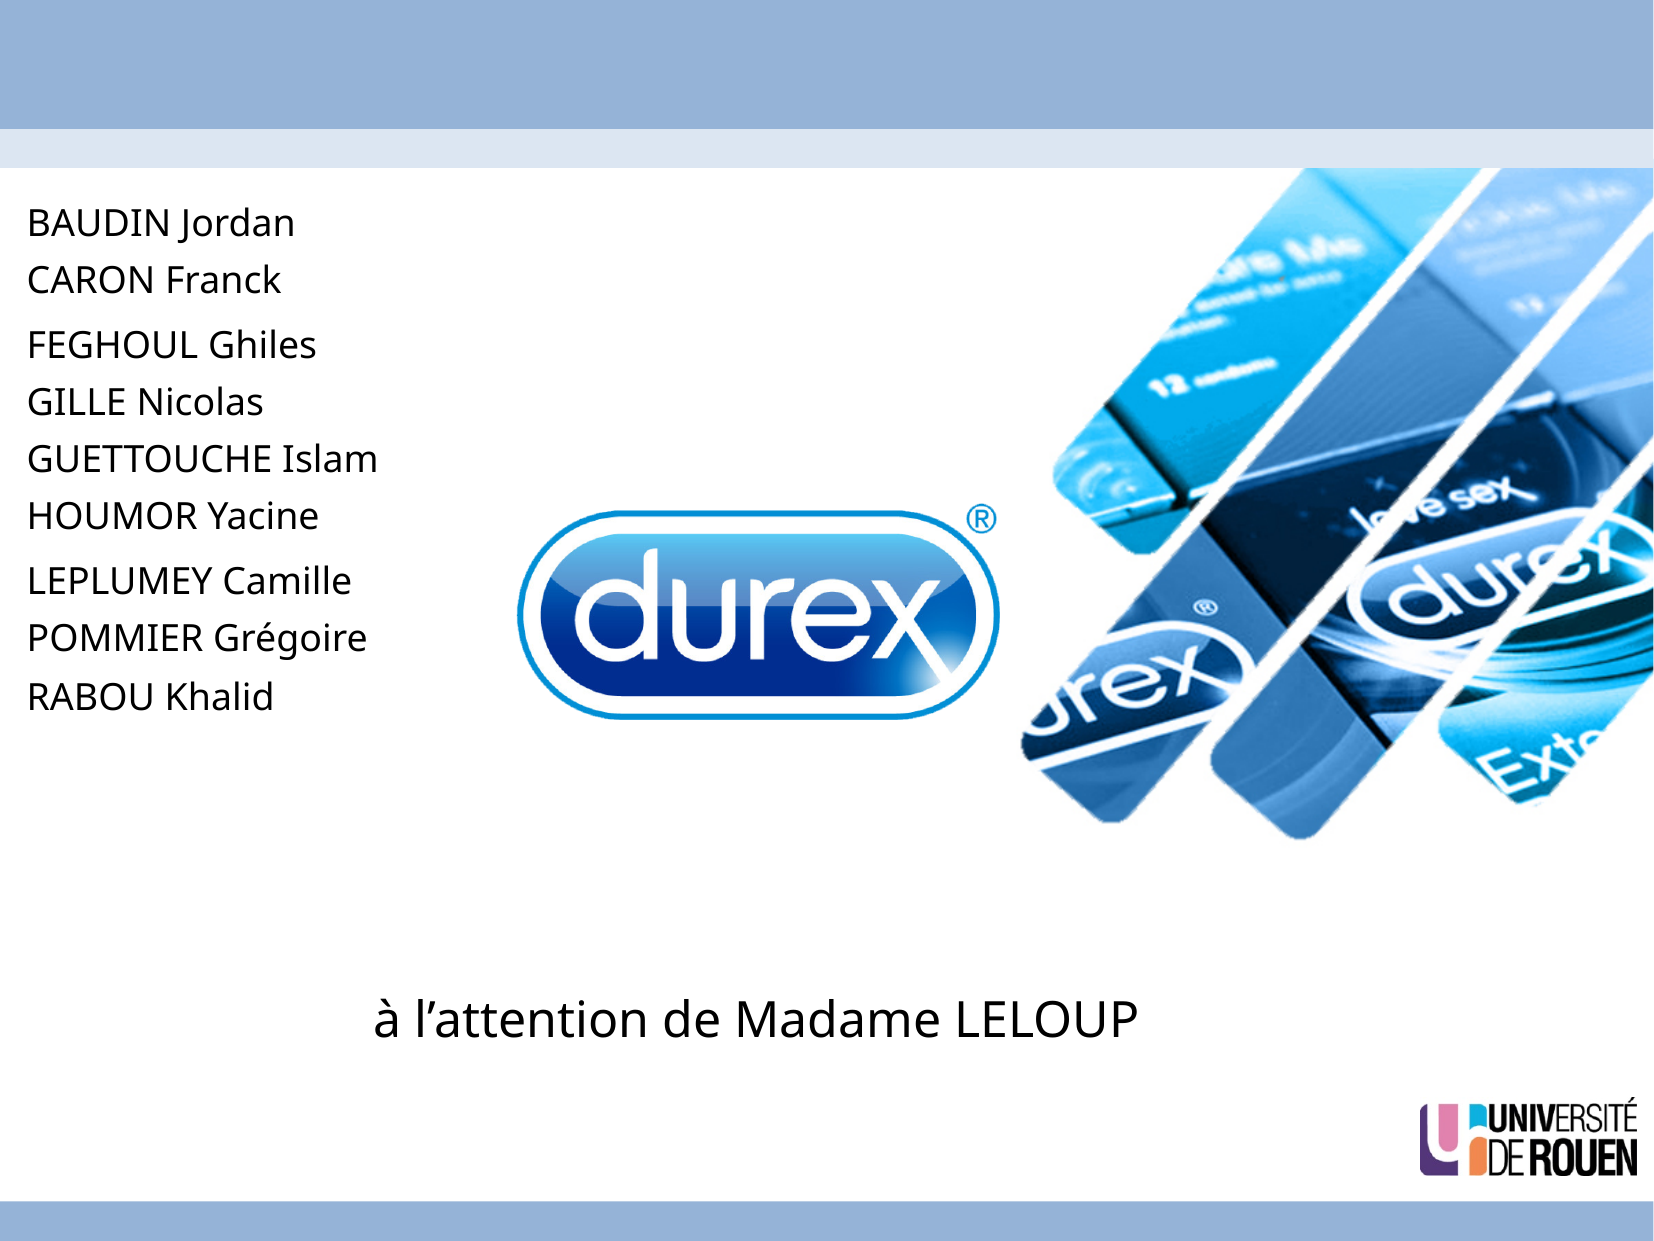

BAUDIN Jordan
CARON Franck
FEGHOUL Ghiles
GILLE Nicolas
GUETTOUCHE Islam
HOUMOR Yacine
LEPLUMEY Camille
POMMIER Grégoire
RABOU Khalid
# à l’attention de Madame LELOUP